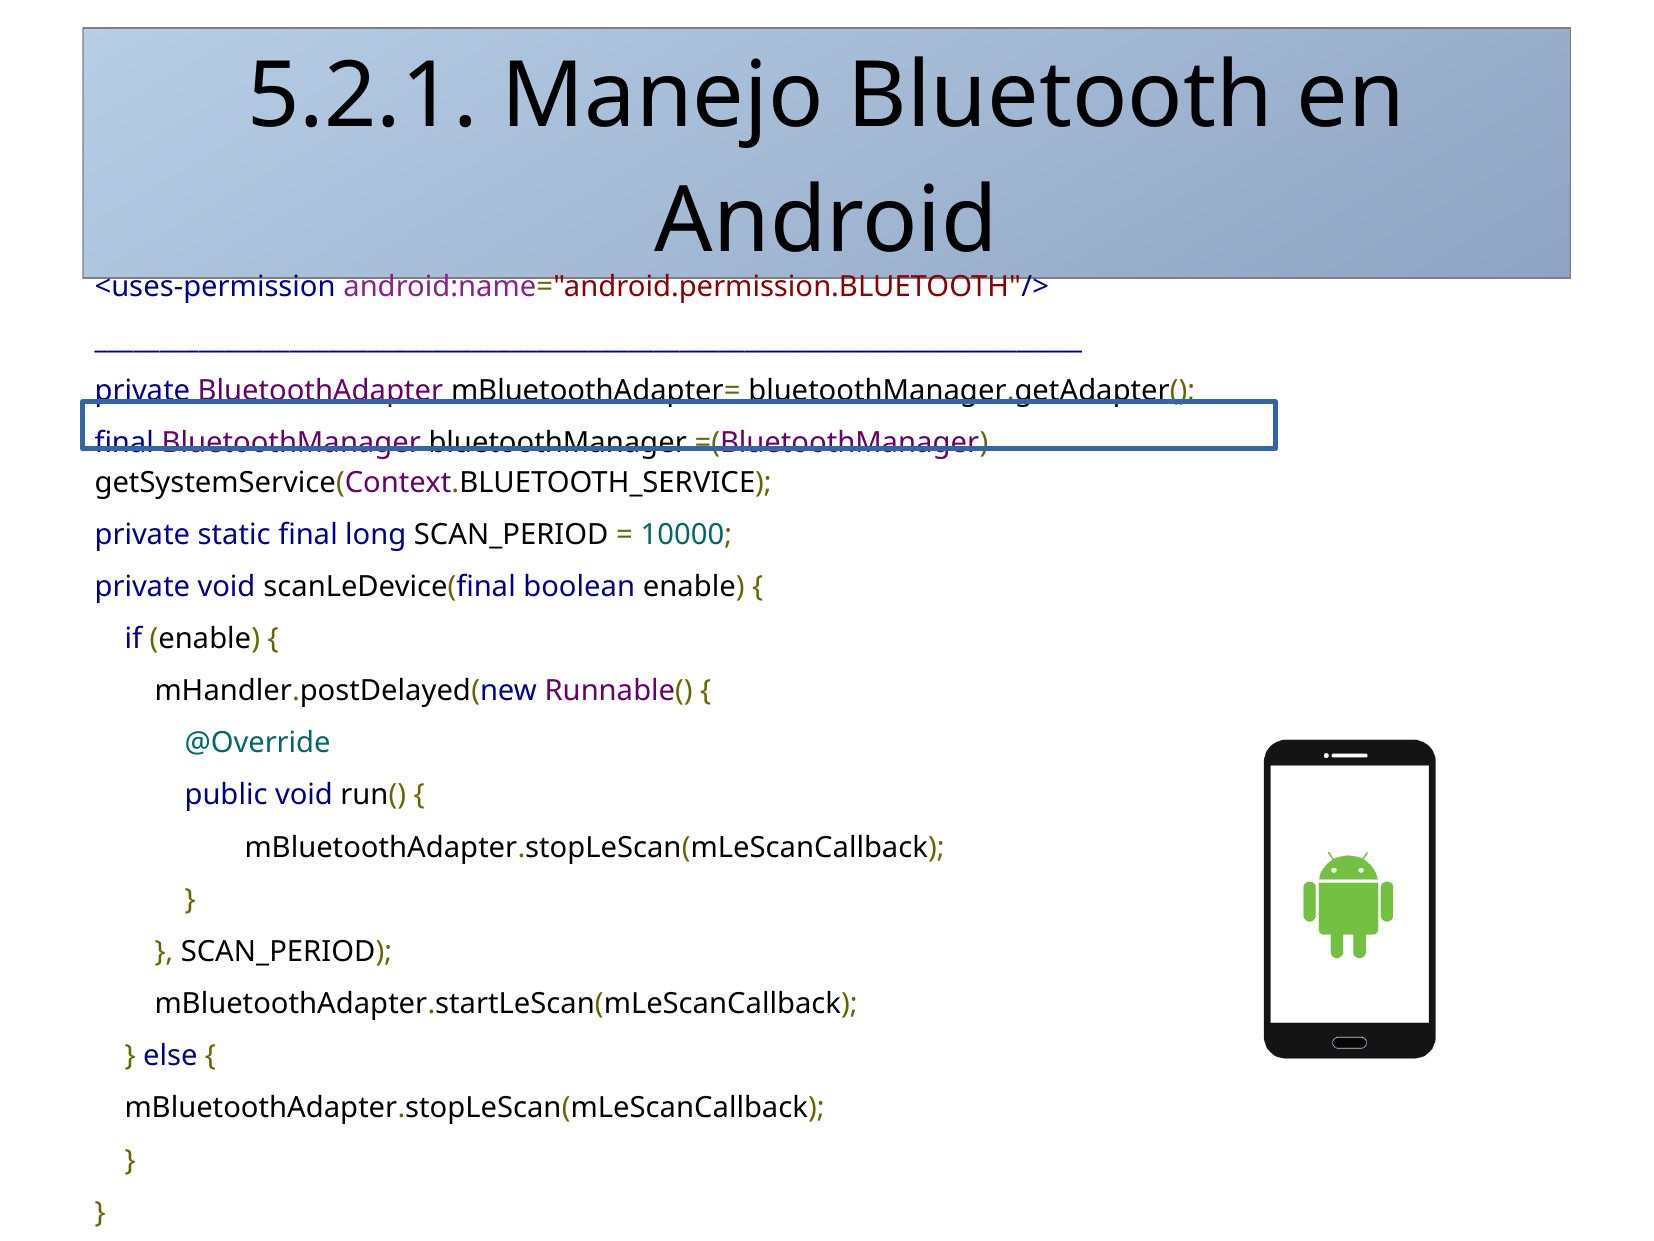

# 5.2.1. Manejo Bluetooth en Android
<uses-permission android:name="android.permission.BLUETOOTH"/>
____________________________________________________________________________
private BluetoothAdapter mBluetoothAdapter= bluetoothManager.getAdapter();
final BluetoothManager bluetoothManager =(BluetoothManager) 	 getSystemService(Context.BLUETOOTH_SERVICE);
private static final long SCAN_PERIOD = 10000;
private void scanLeDevice(final boolean enable) {
 if (enable) {
 mHandler.postDelayed(new Runnable() {
 @Override
 public void run() {
 mBluetoothAdapter.stopLeScan(mLeScanCallback);
 }
 }, SCAN_PERIOD);
 mBluetoothAdapter.startLeScan(mLeScanCallback);
 } else {
 mBluetoothAdapter.stopLeScan(mLeScanCallback);
 }
}